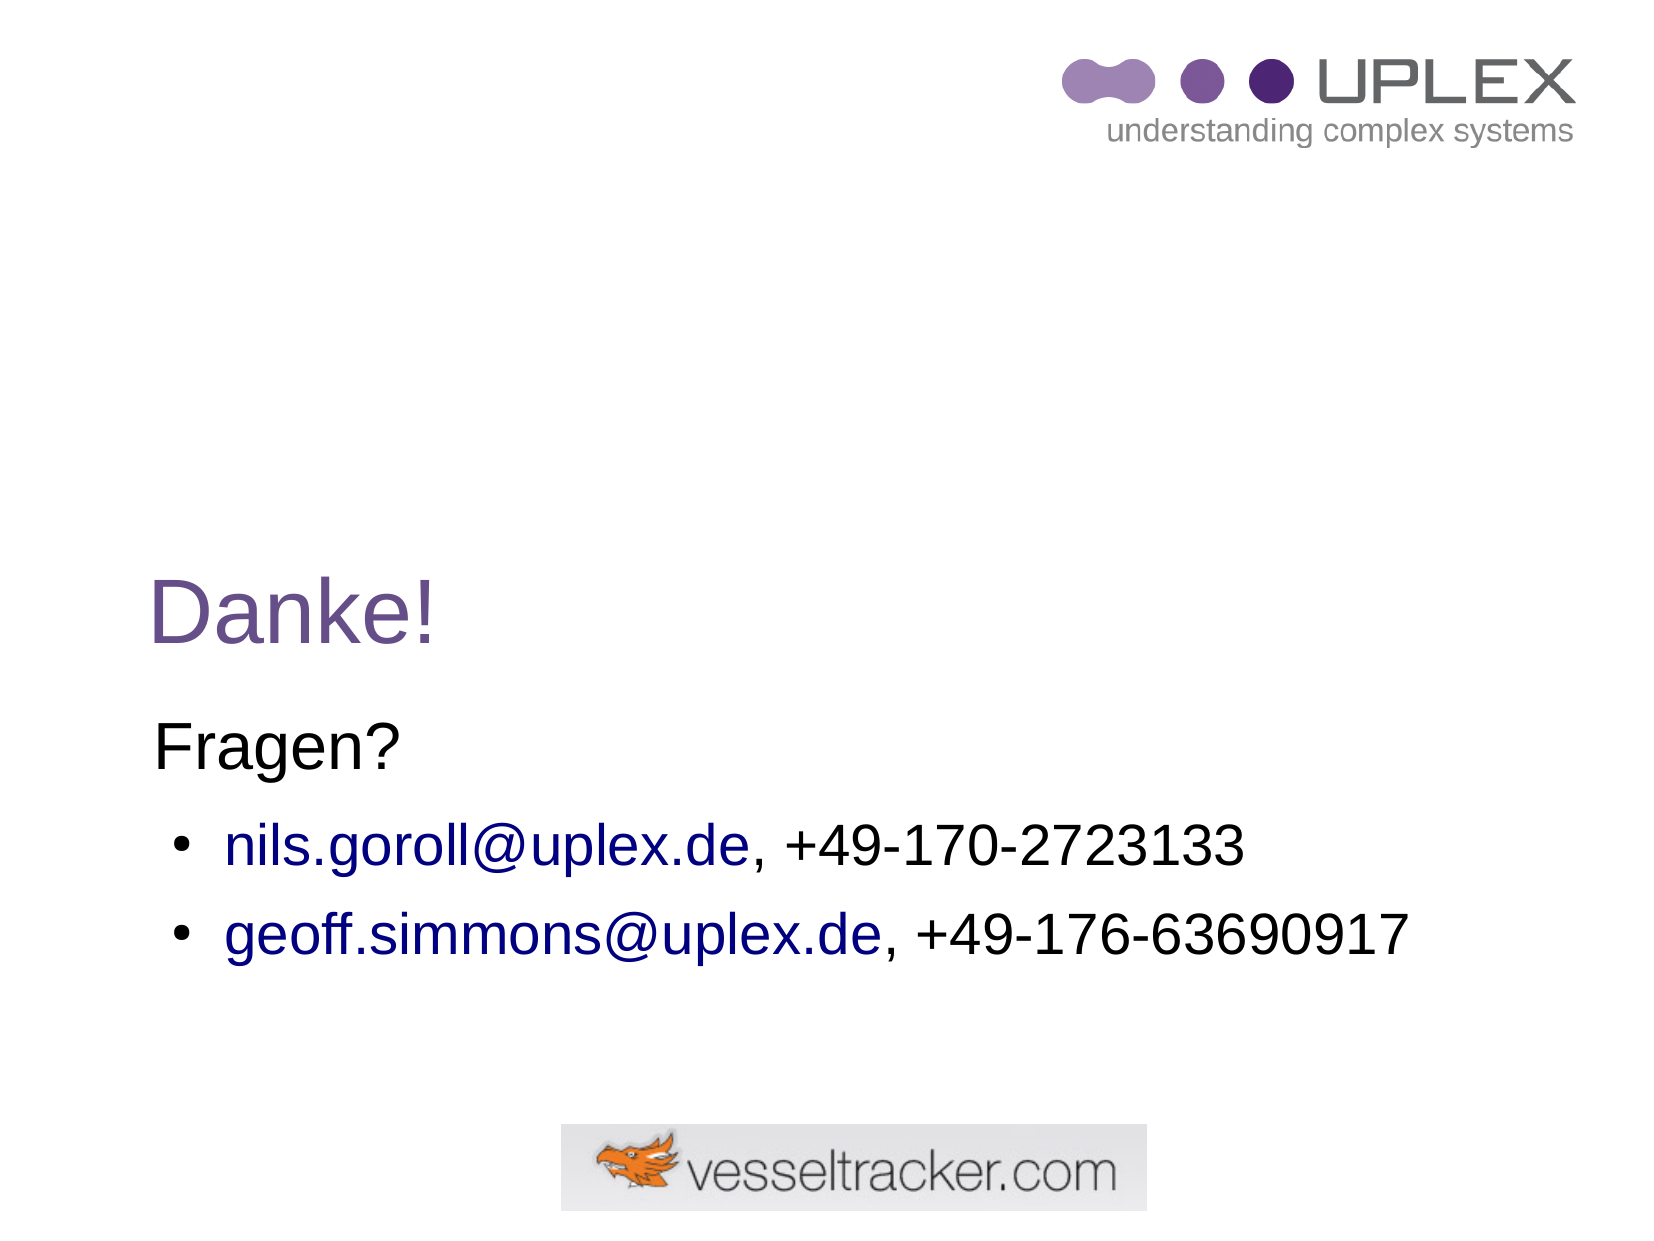

# Danke!
Fragen?
nils.goroll@uplex.de, +49-170-2723133
geoff.simmons@uplex.de, +49-176-63690917